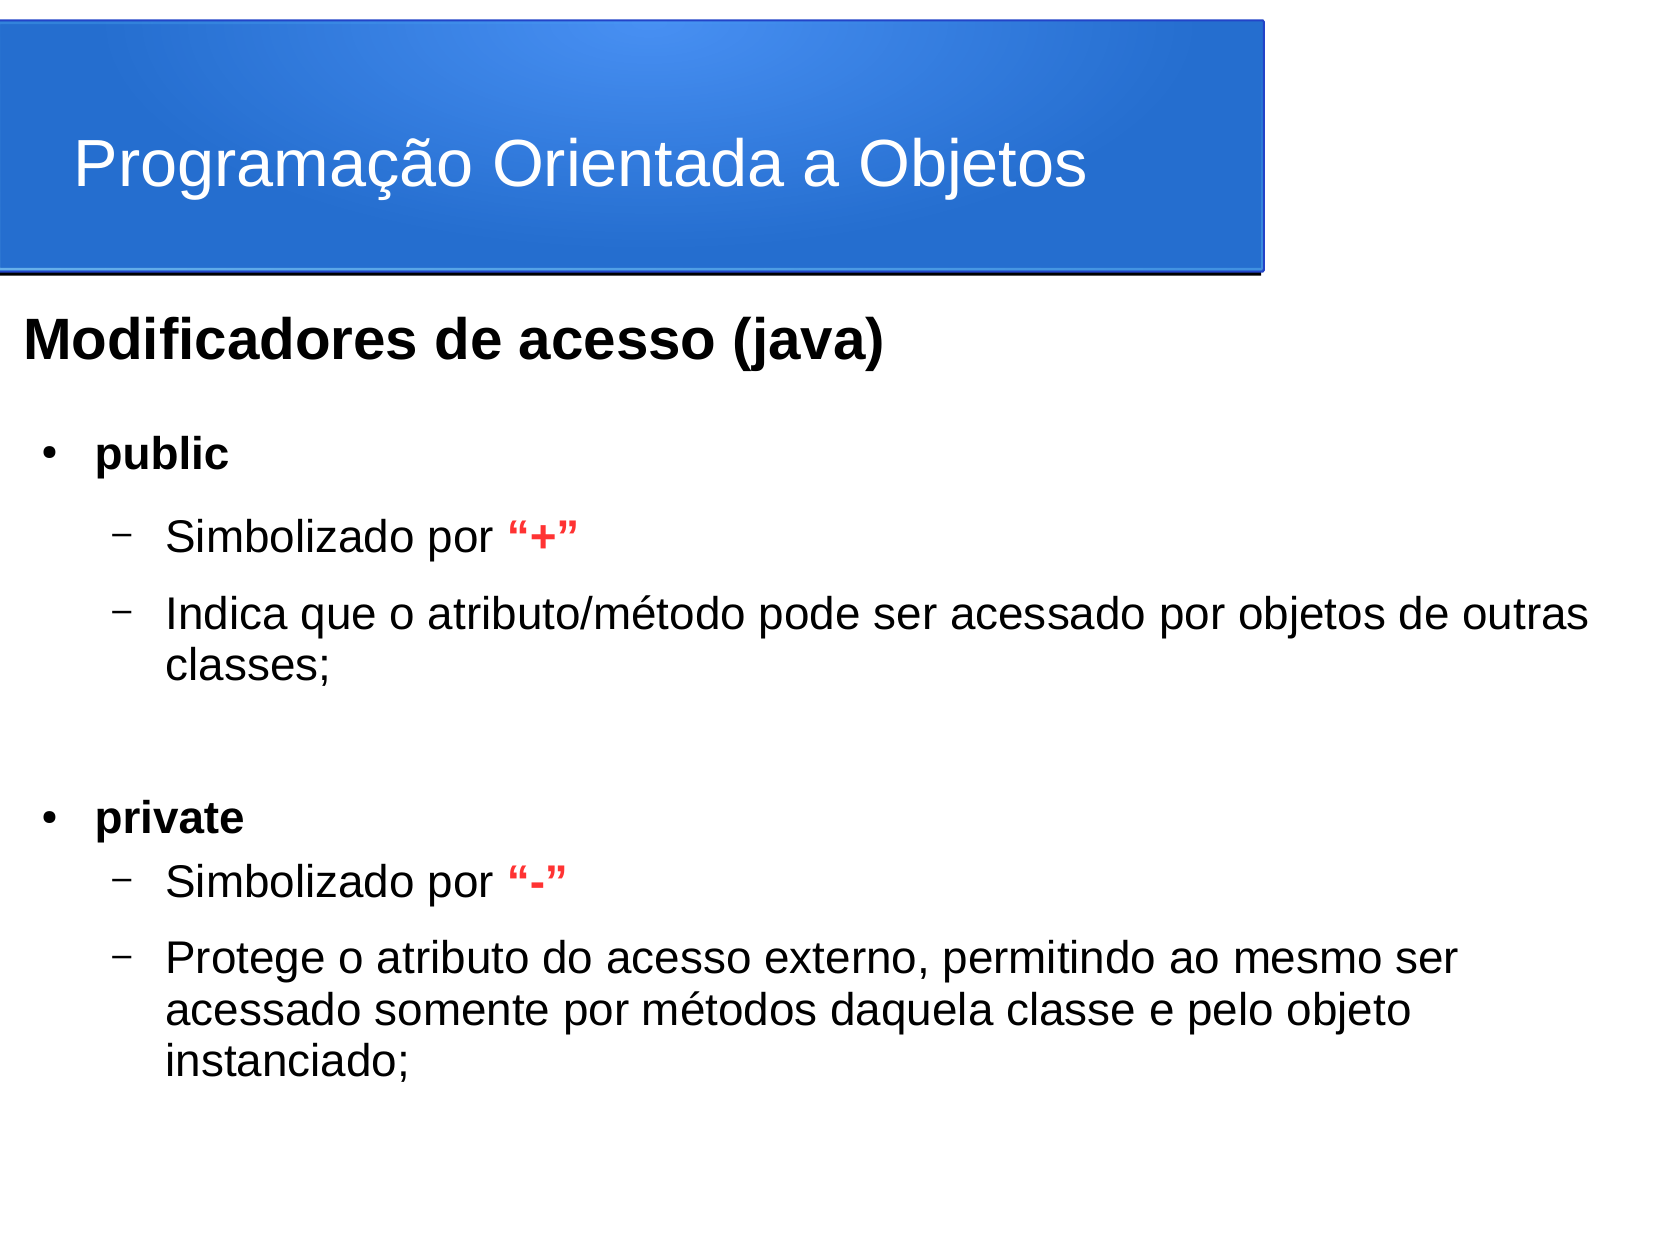

Programação Orientada a Objetos
# Modificadores de acesso (java)
public
Simbolizado por “+”
Indica que o atributo/método pode ser acessado por objetos de outras classes;
private
Simbolizado por “-”
Protege o atributo do acesso externo, permitindo ao mesmo ser acessado somente por métodos daquela classe e pelo objeto instanciado;